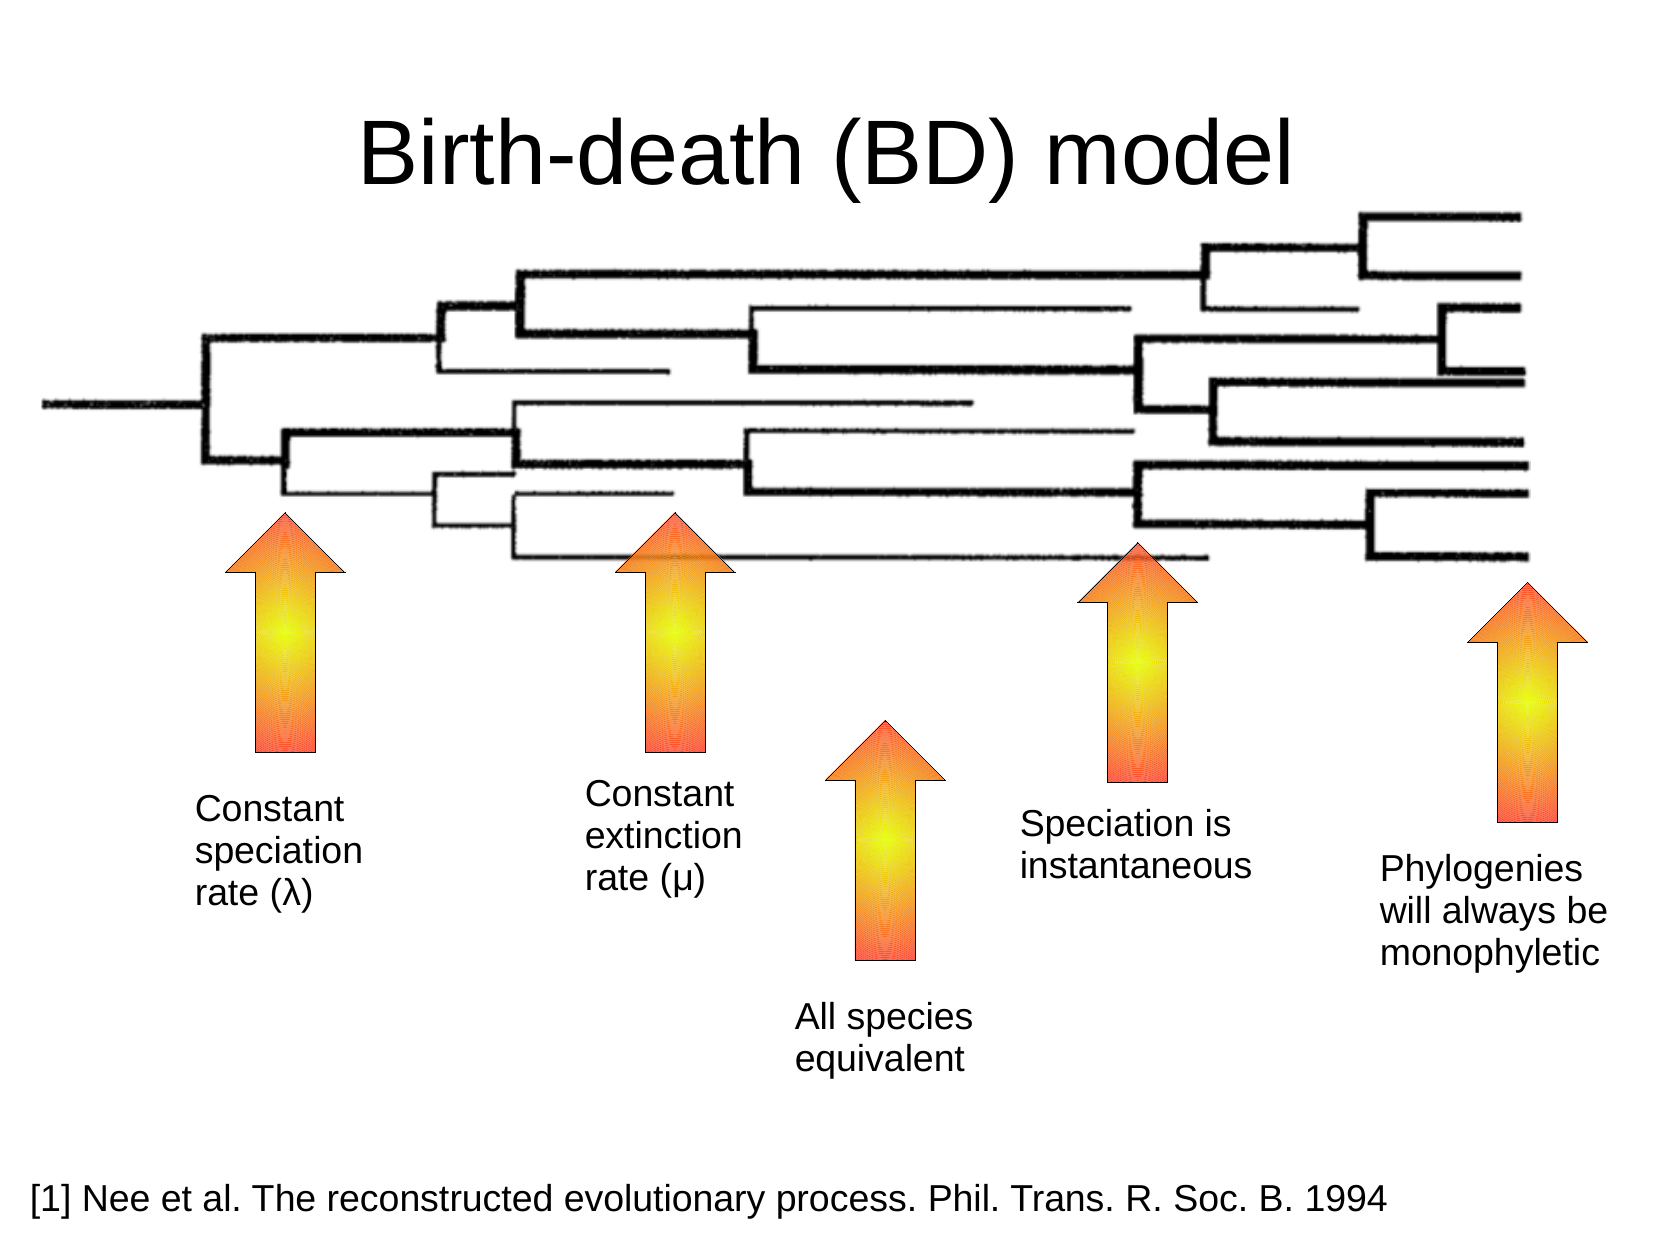

# Birth-death (BD) model
Constant extinction rate (μ)
Constant speciation rate (λ)
Speciation is instantaneous
Phylogenies will always be monophyletic
All species equivalent
[1] Nee et al. The reconstructed evolutionary process. Phil. Trans. R. Soc. B. 1994